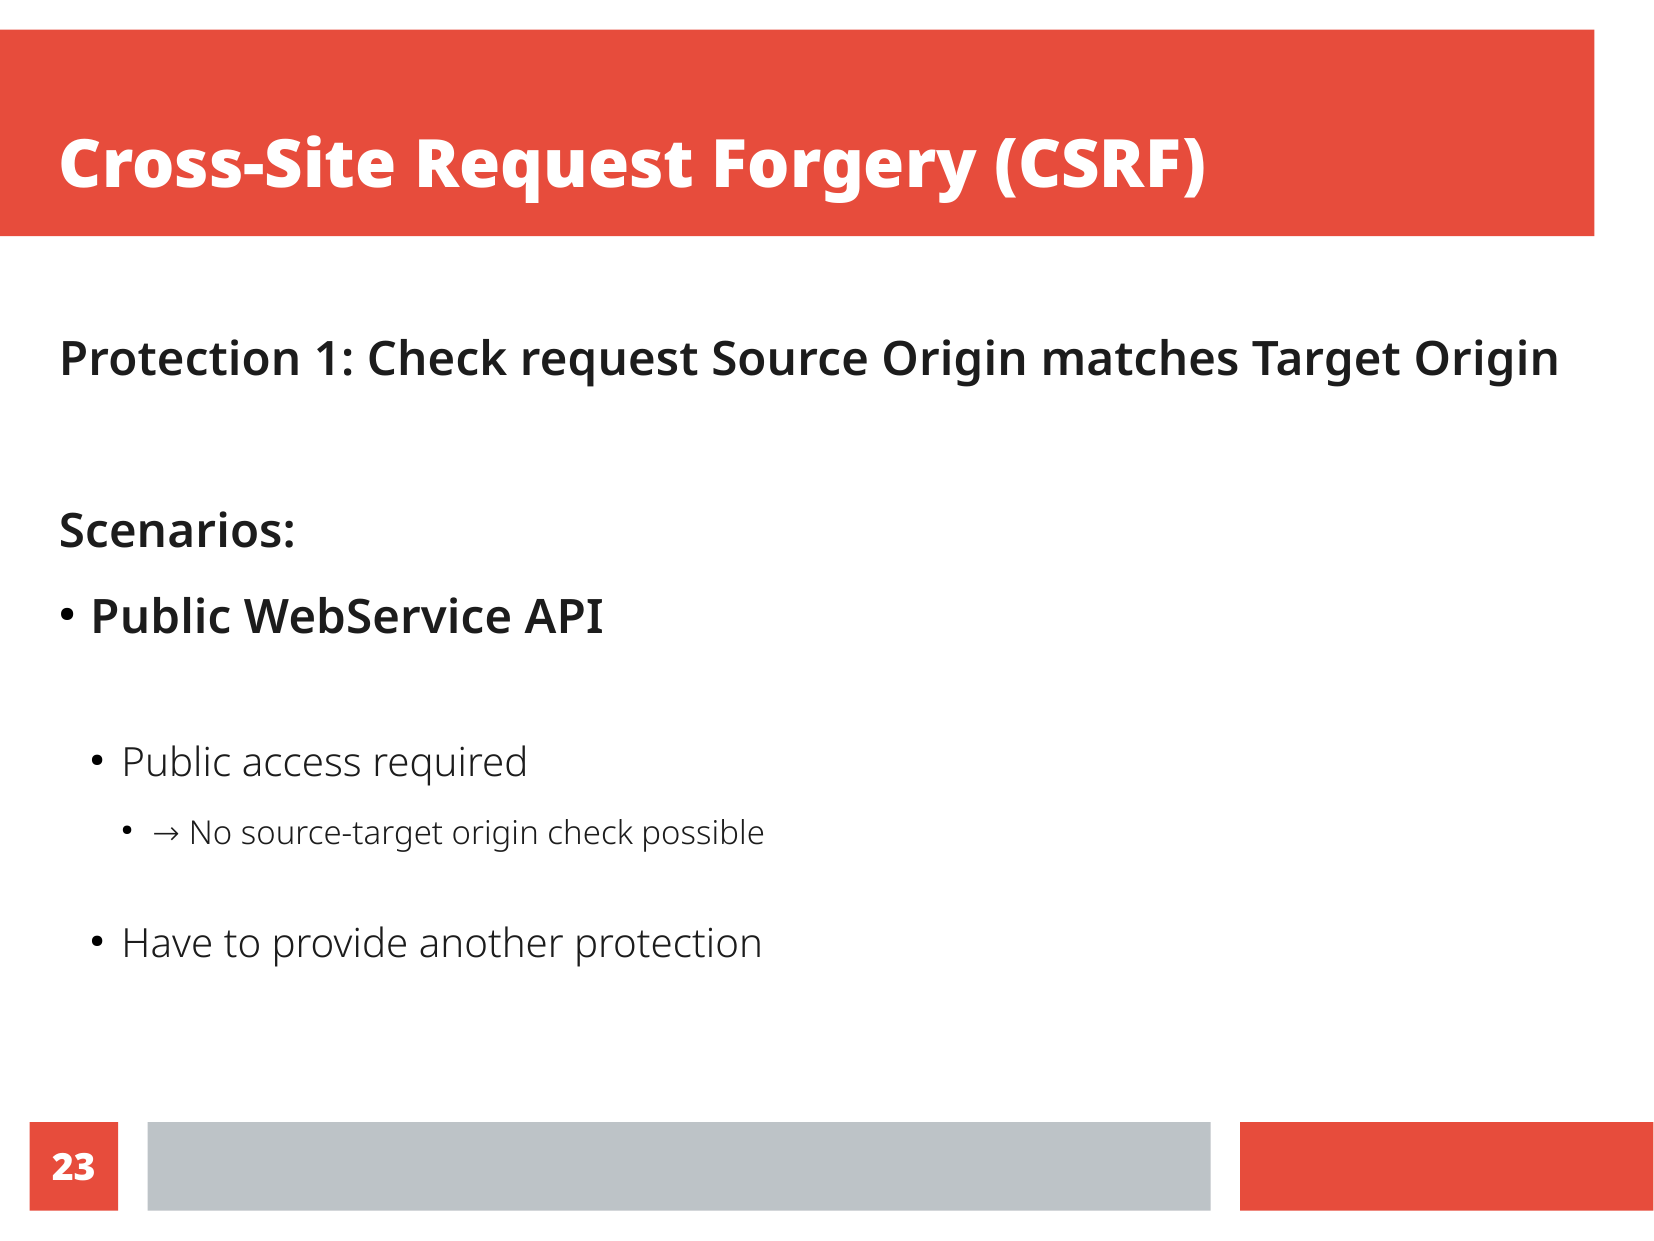

# Cross-Site Request Forgery (CSRF)
Protection 1: Check request Source Origin matches Target Origin
Scenarios:
Public WebService API
Public access required
→ No source-target origin check possible
Have to provide another protection
23